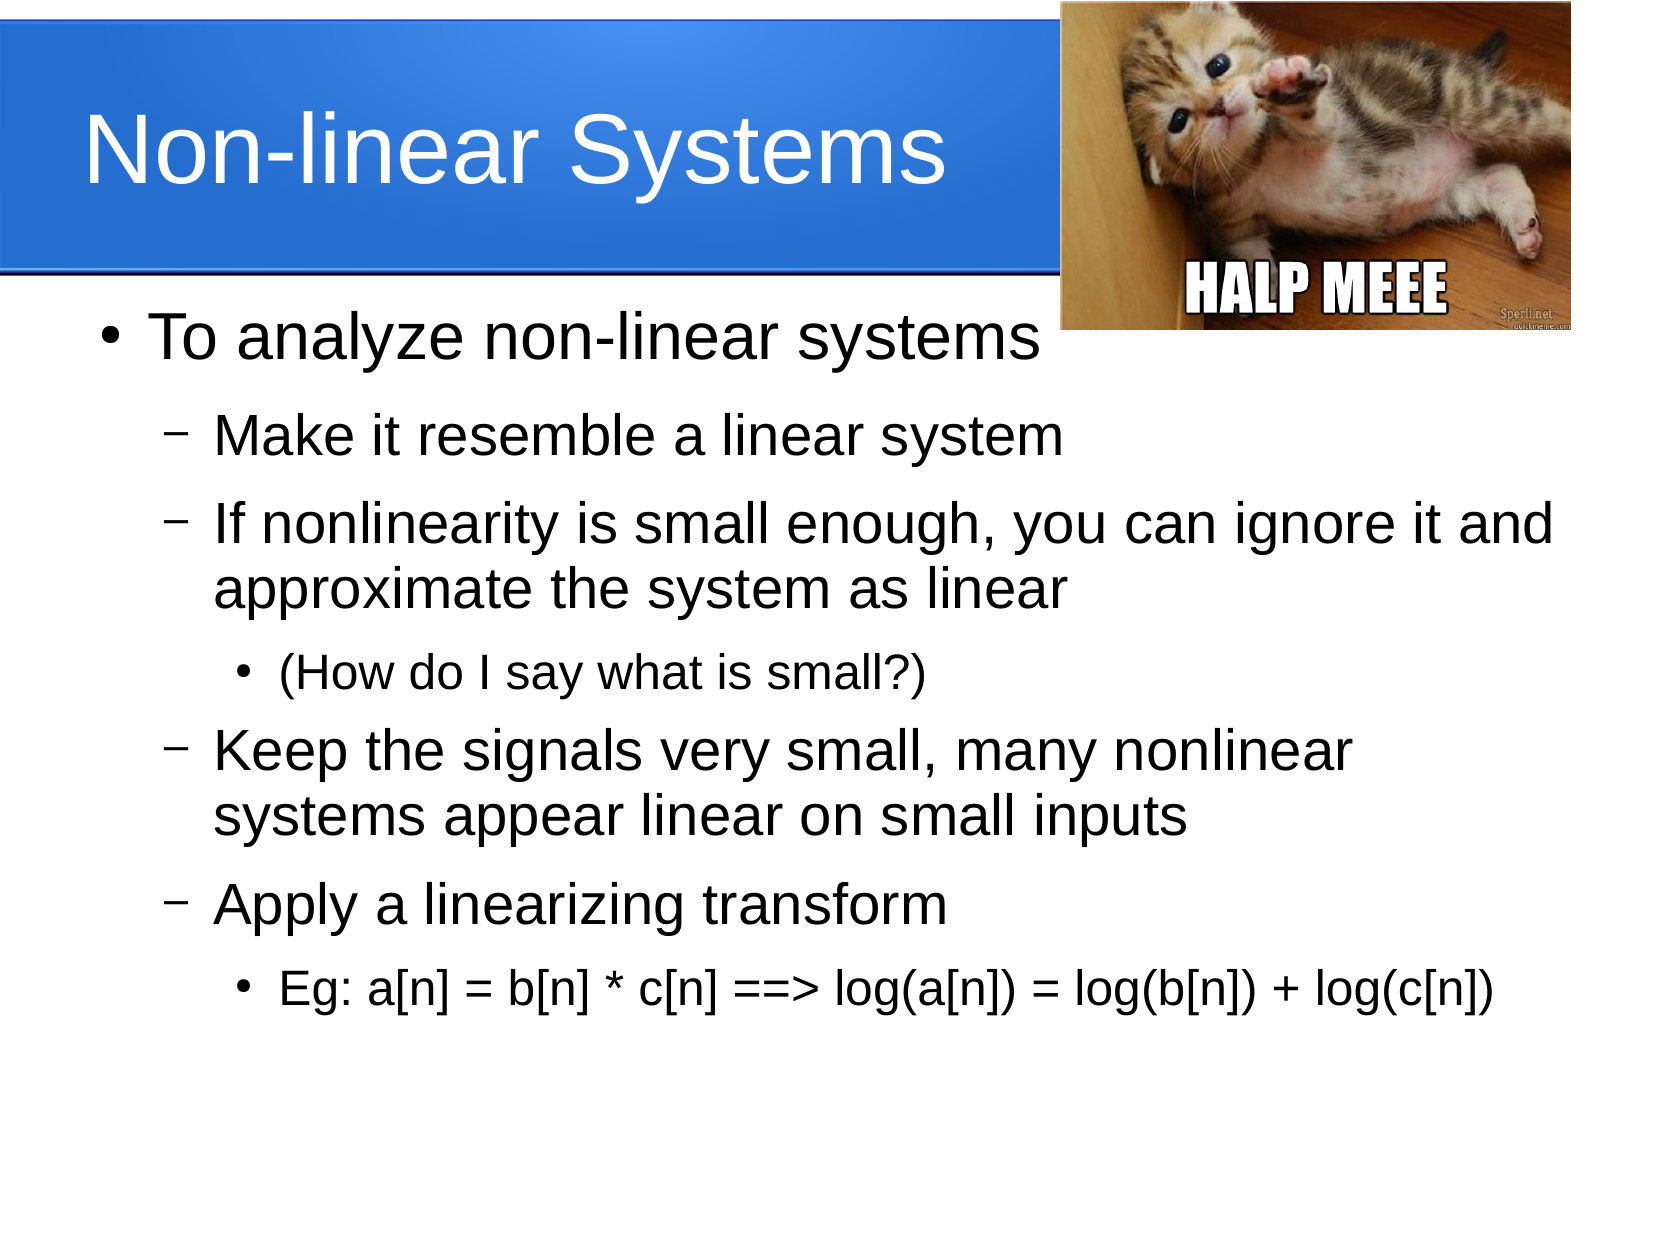

# Non-linear Systems
To analyze non-linear systems
Make it resemble a linear system
If nonlinearity is small enough, you can ignore it and approximate the system as linear
(How do I say what is small?)
Keep the signals very small, many nonlinear systems appear linear on small inputs
Apply a linearizing transform
Eg: a[n] = b[n] * c[n] ==> log(a[n]) = log(b[n]) + log(c[n])